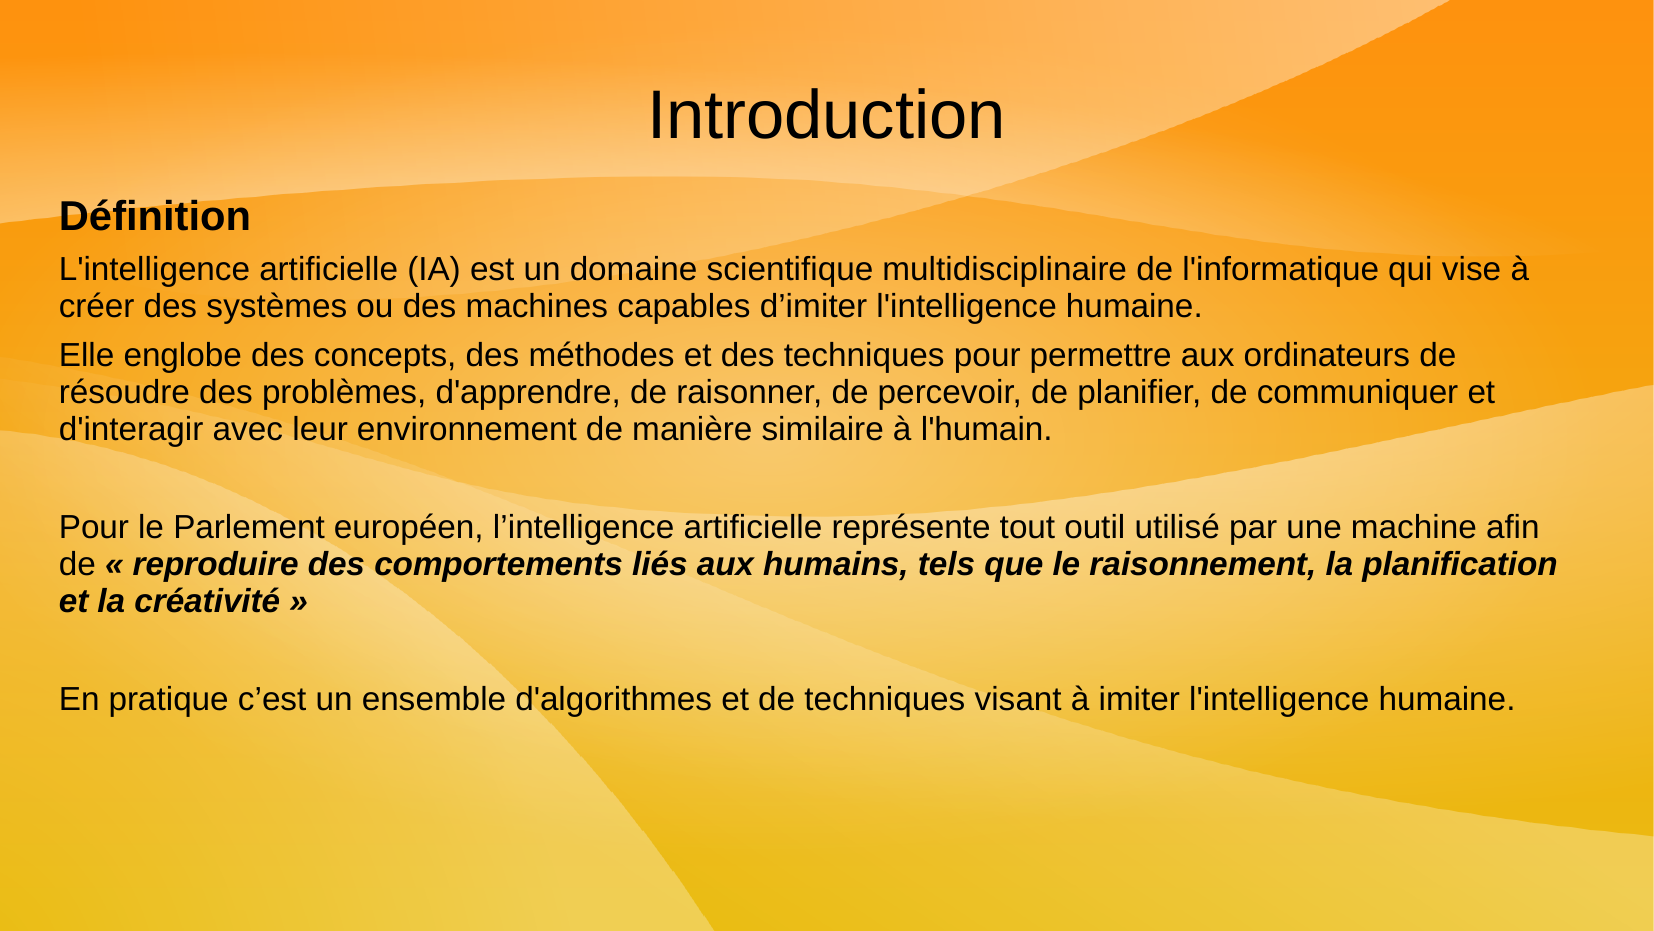

# Introduction
Définition
L'intelligence artificielle (IA) est un domaine scientifique multidisciplinaire de l'informatique qui vise à créer des systèmes ou des machines capables d’imiter l'intelligence humaine.
Elle englobe des concepts, des méthodes et des techniques pour permettre aux ordinateurs de résoudre des problèmes, d'apprendre, de raisonner, de percevoir, de planifier, de communiquer et d'interagir avec leur environnement de manière similaire à l'humain.
Pour le Parlement européen, l’intelligence artificielle représente tout outil utilisé par une machine afin de « reproduire des comportements liés aux humains, tels que le raisonnement, la planification et la créativité »
En pratique c’est un ensemble d'algorithmes et de techniques visant à imiter l'intelligence humaine.